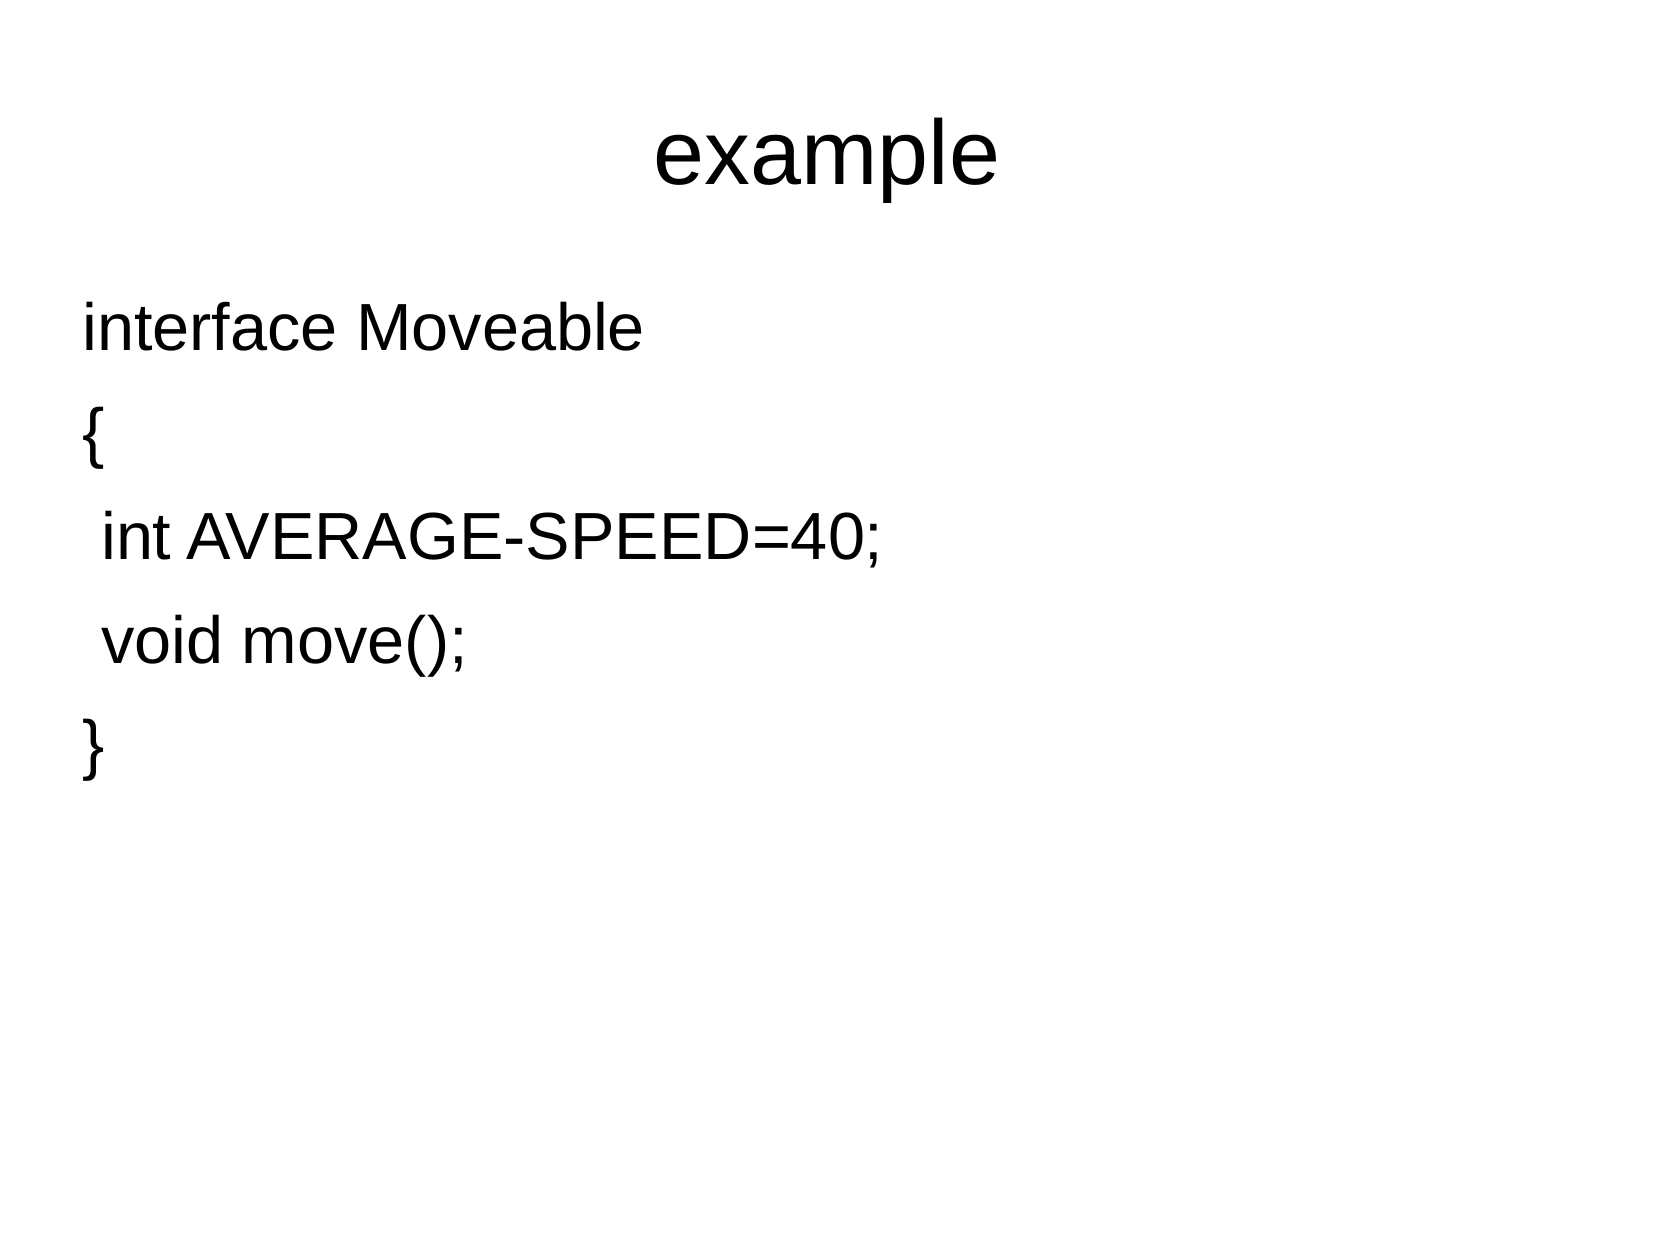

# example
interface Moveable
{
 int AVERAGE-SPEED=40;
 void move();
}